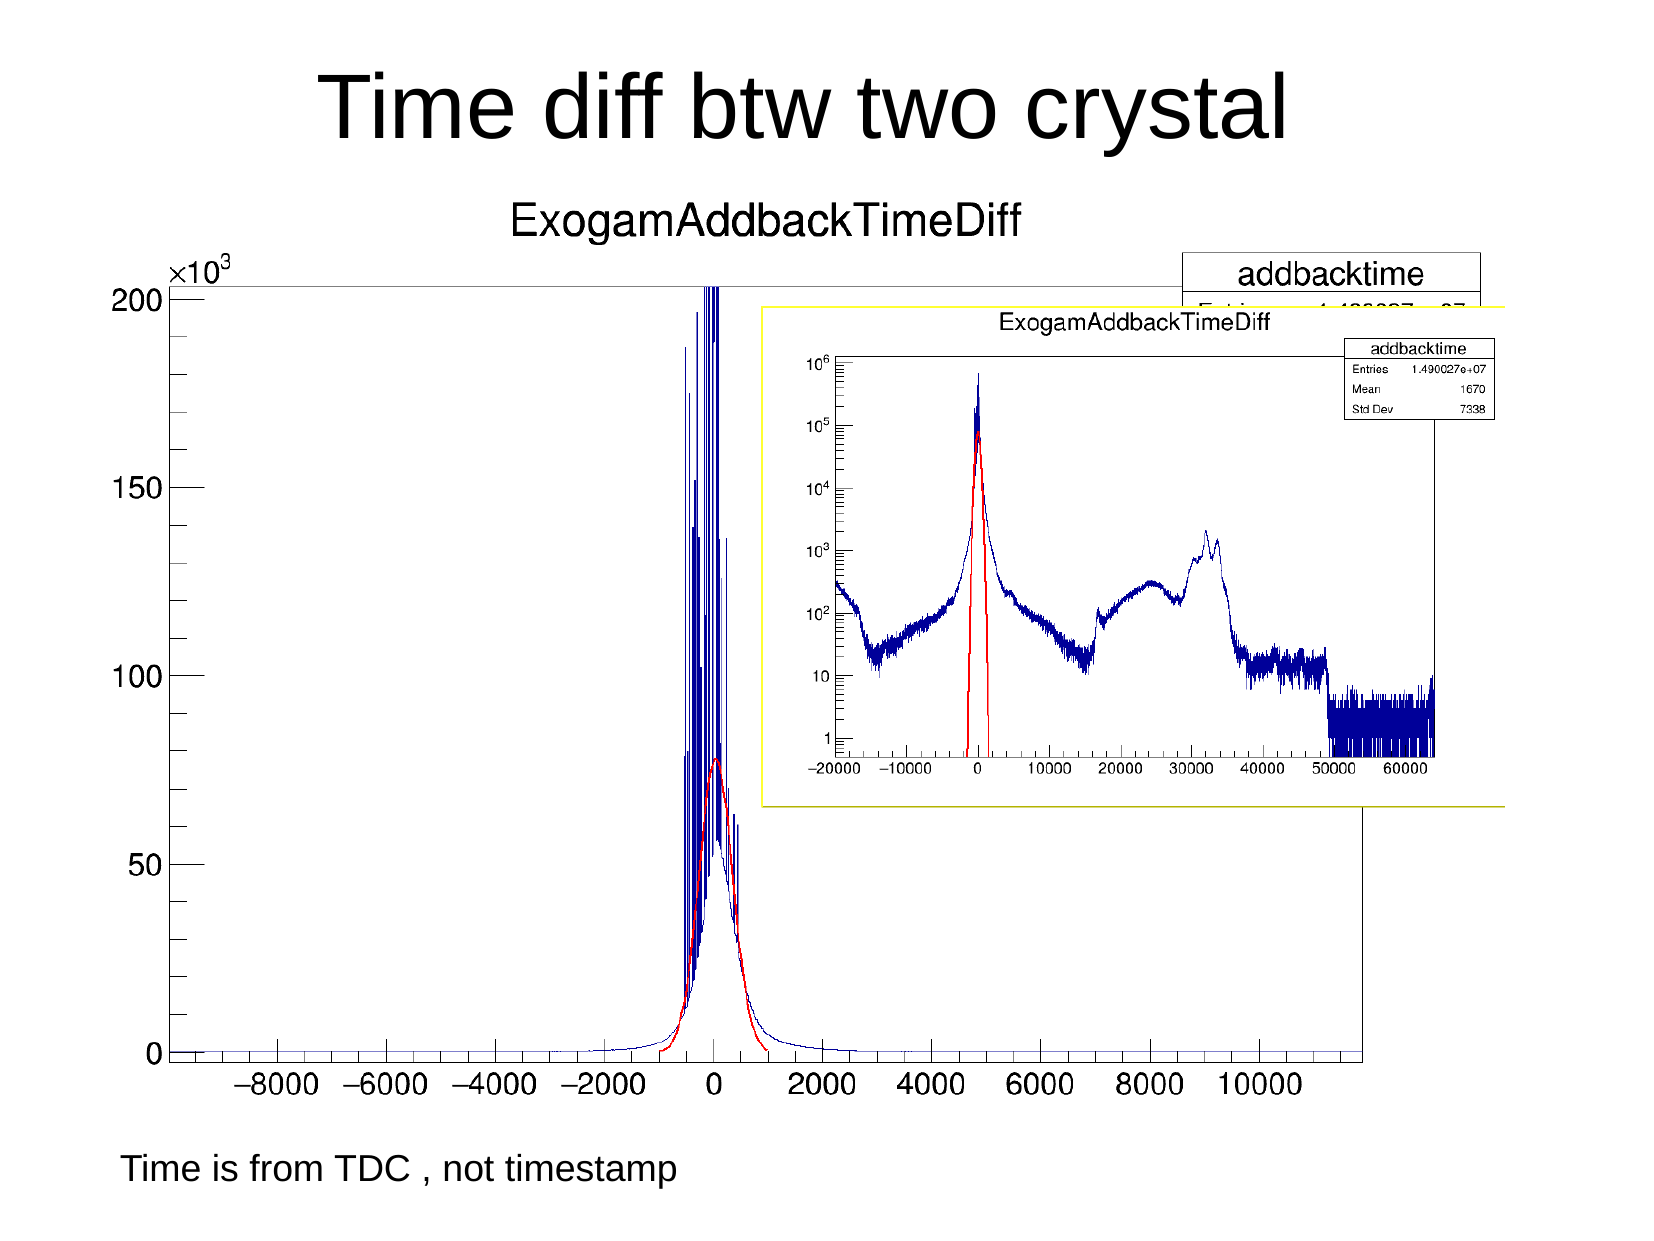

# Time diff btw two crystal
Time is from TDC , not timestamp